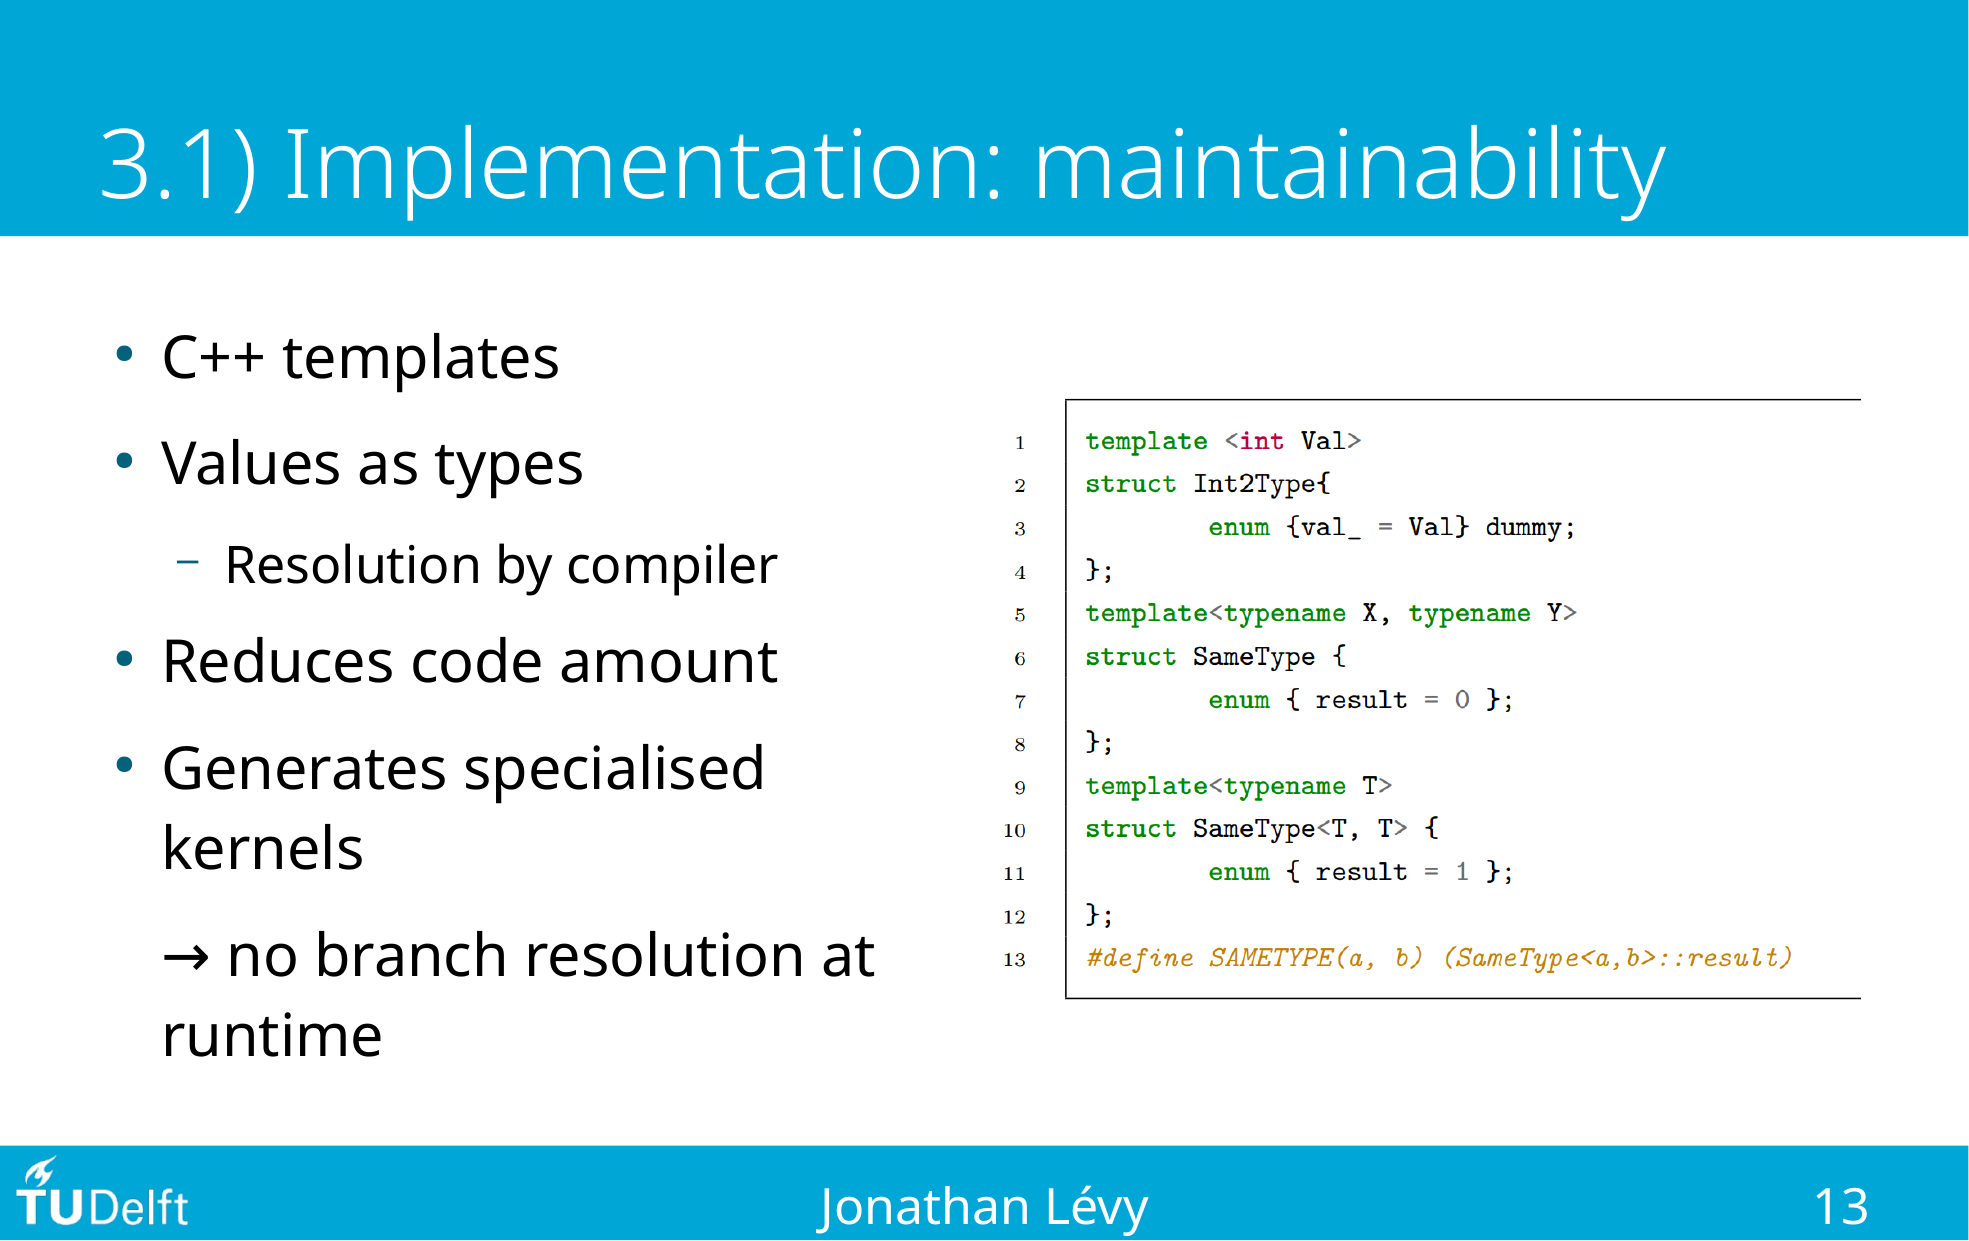

# 3.1) Implementation: maintainability
C++ templates
Values as types
Resolution by compiler
Reduces code amount
Generates specialised kernels
→ no branch resolution at runtime
Jonathan Lévy
13